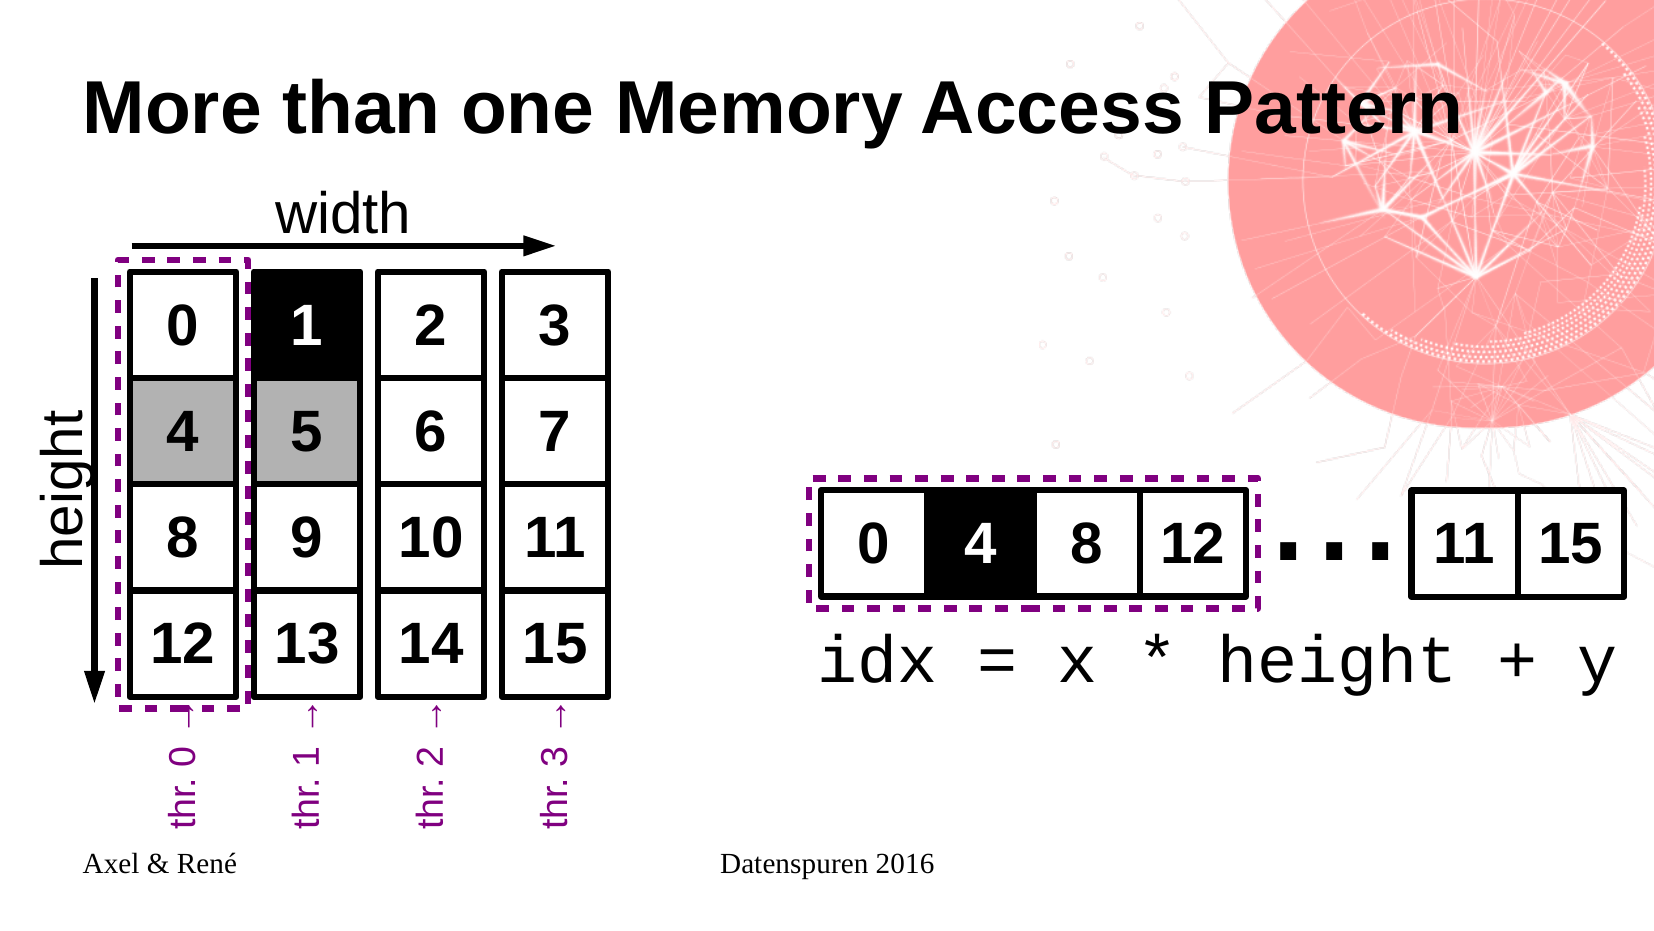

# More than one Memory Access Pattern
width
0
1
2
3
height
4
5
6
7
8
9
10
11
12
13
14
15
...
0
4
8
12
11
15
idx = x * height + y
thr. 0 →
thr. 1 →
thr. 2 →
thr. 3 →